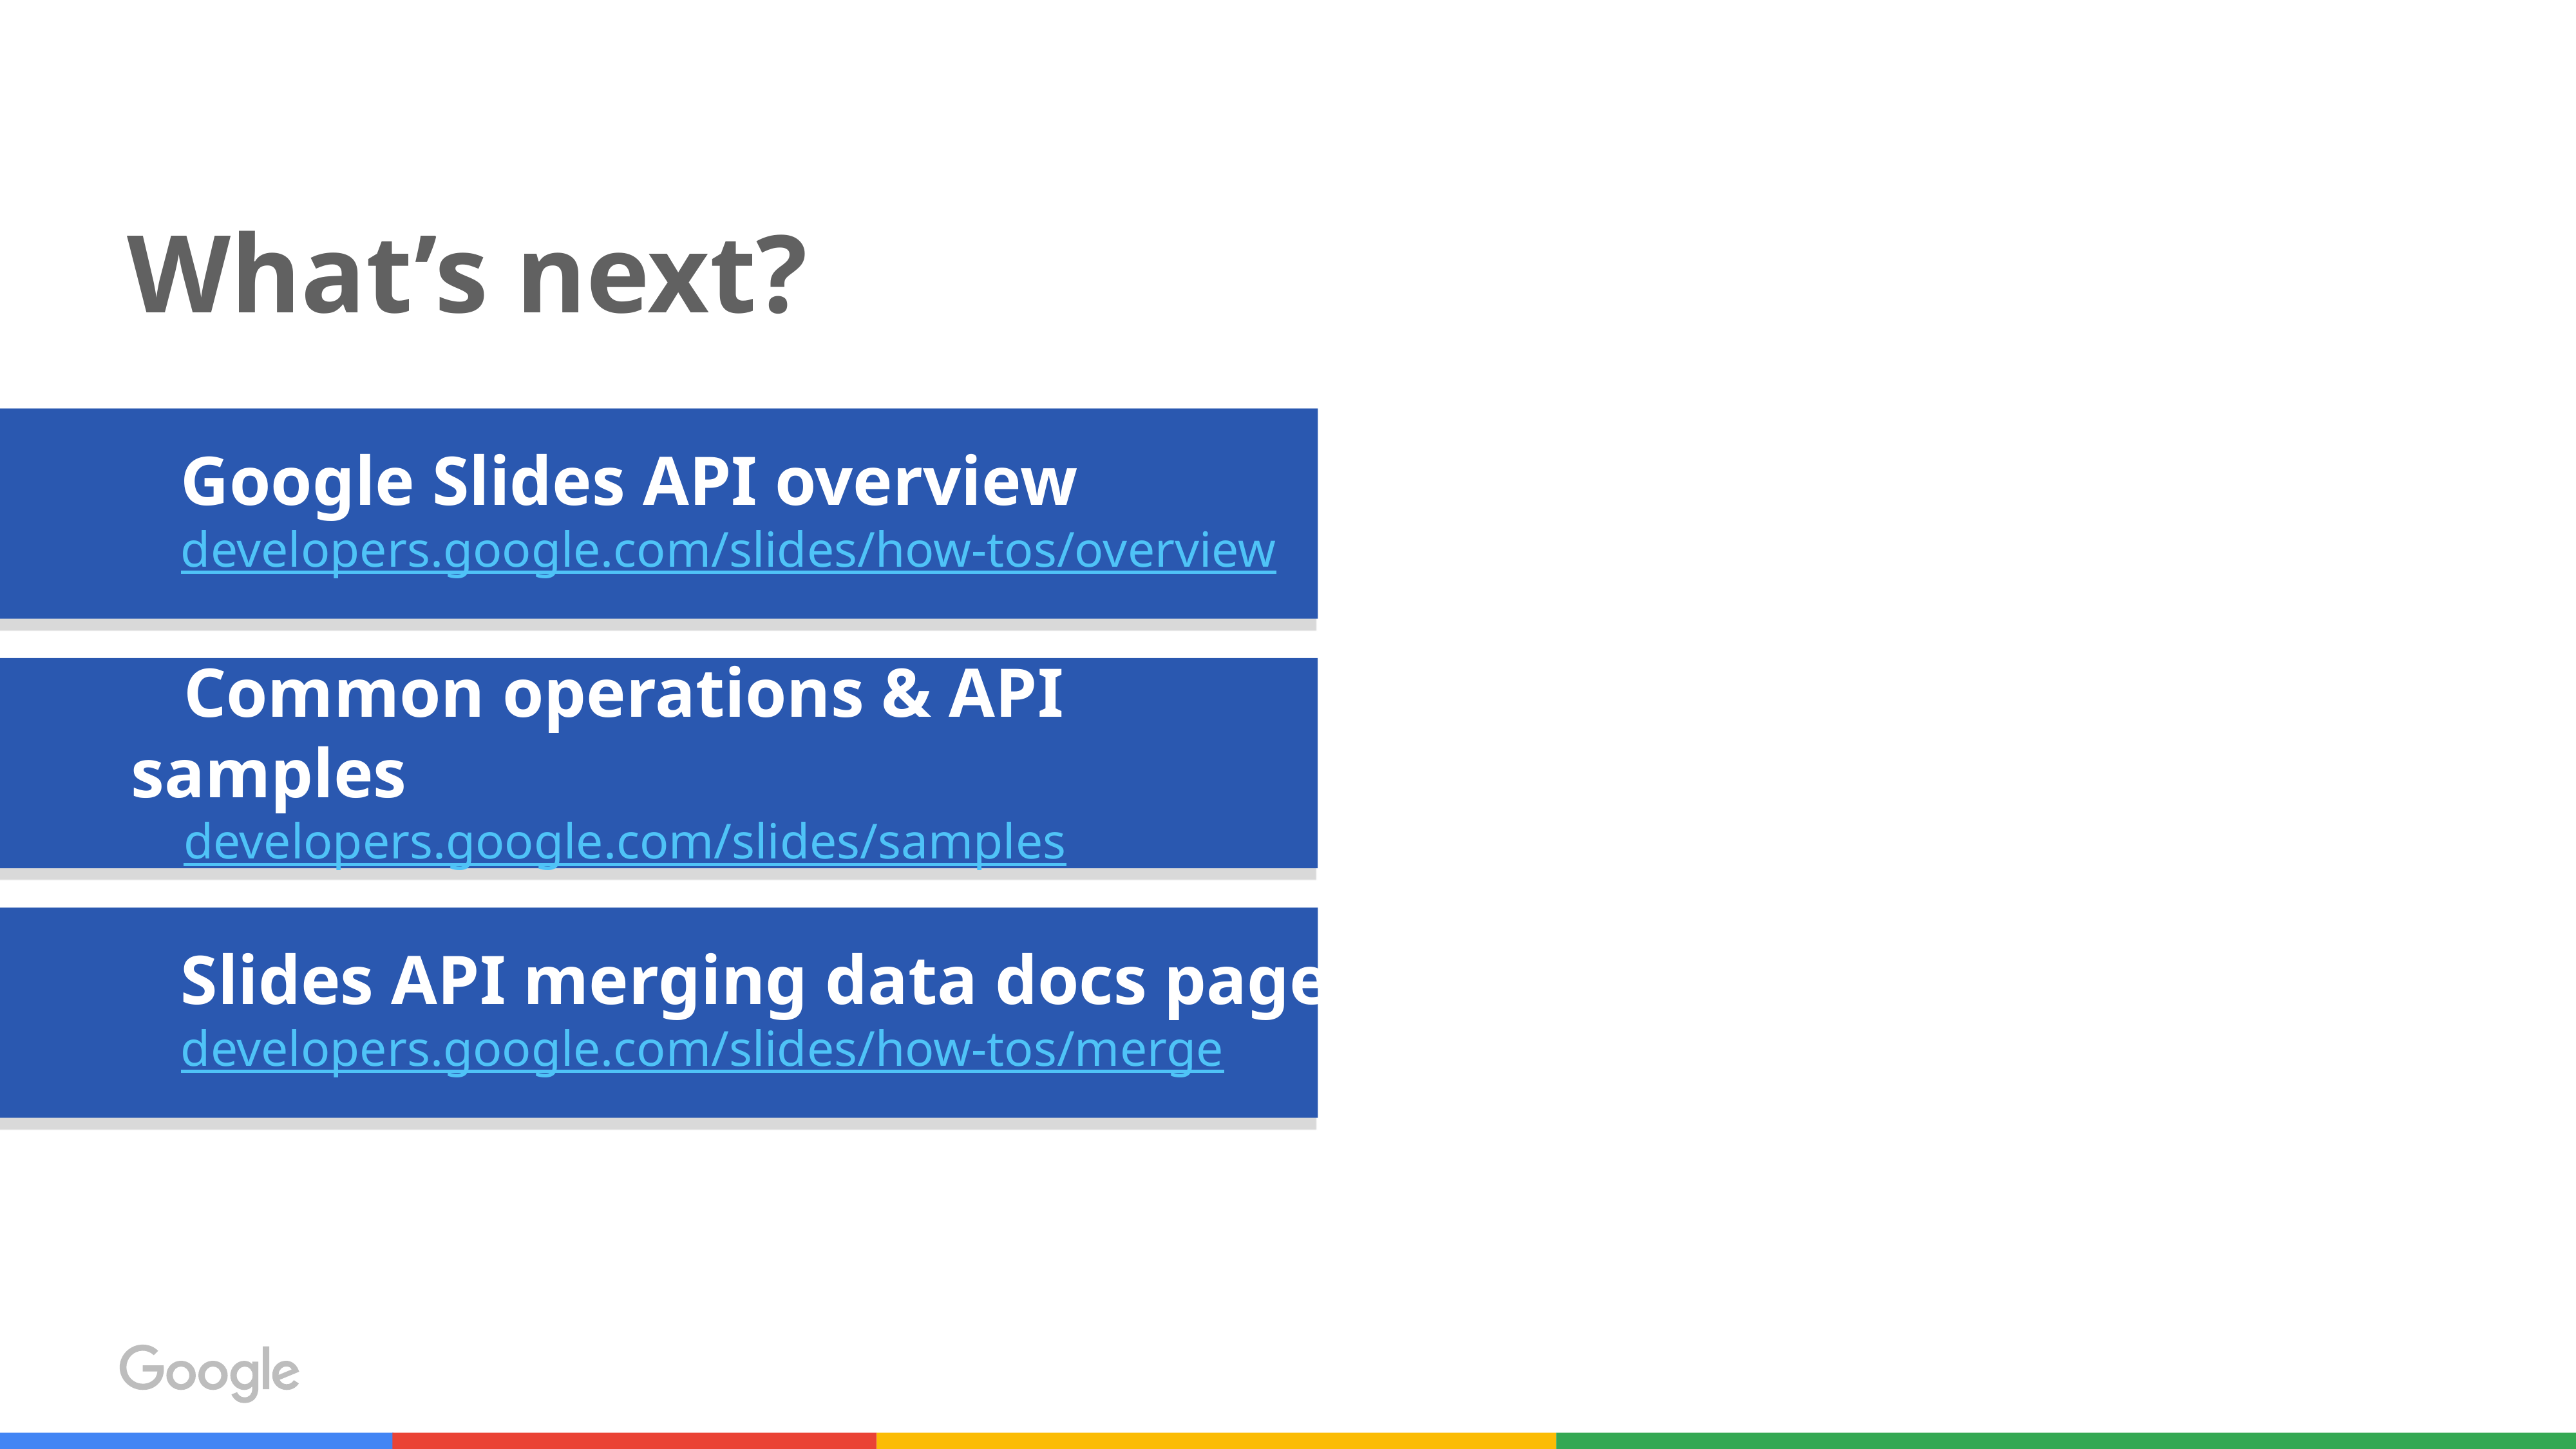

What’s next?
Google Slides API overview
developers.google.com/slides/how-tos/overview
Common operations & API samples
developers.google.com/slides/samples
Slides API merging data docs page
developers.google.com/slides/how-tos/merge